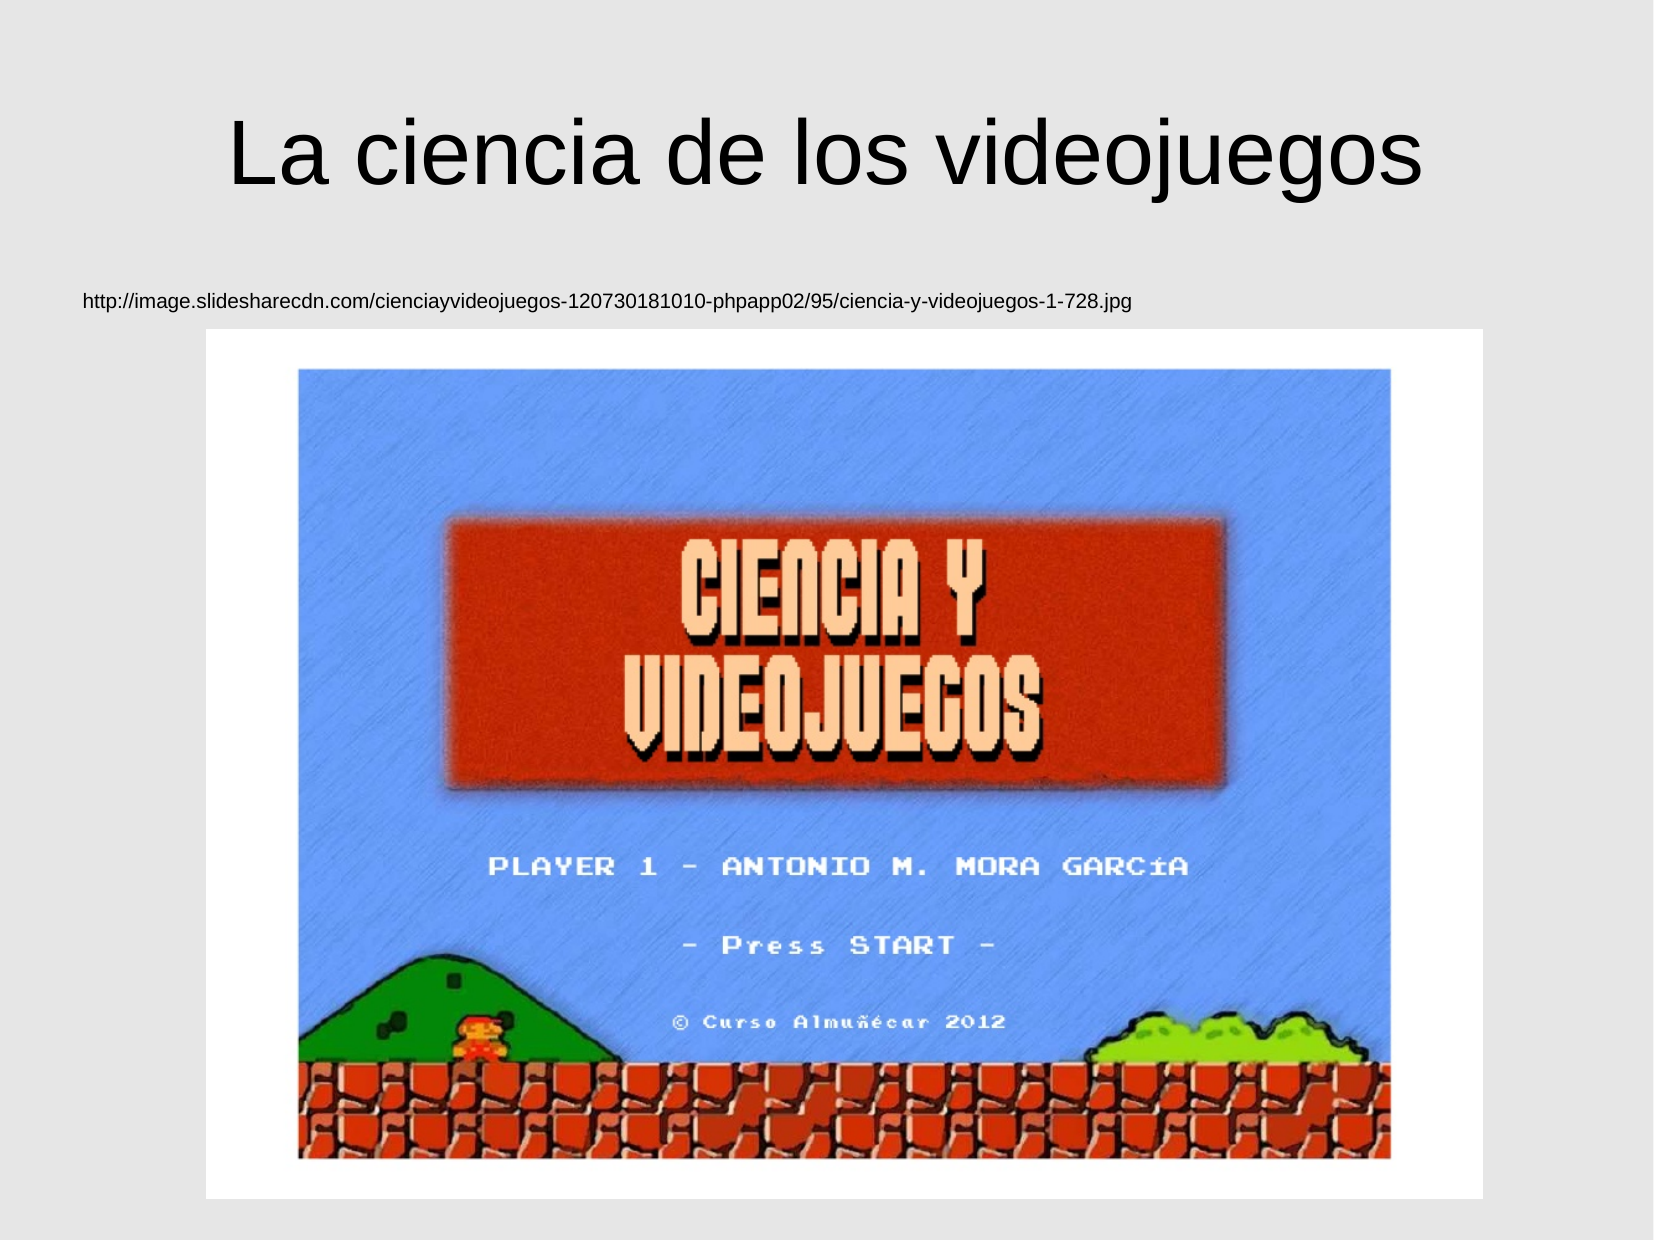

# La ciencia de los videojuegos
http://image.slidesharecdn.com/cienciayvideojuegos-120730181010-phpapp02/95/ciencia-y-videojuegos-1-728.jpg